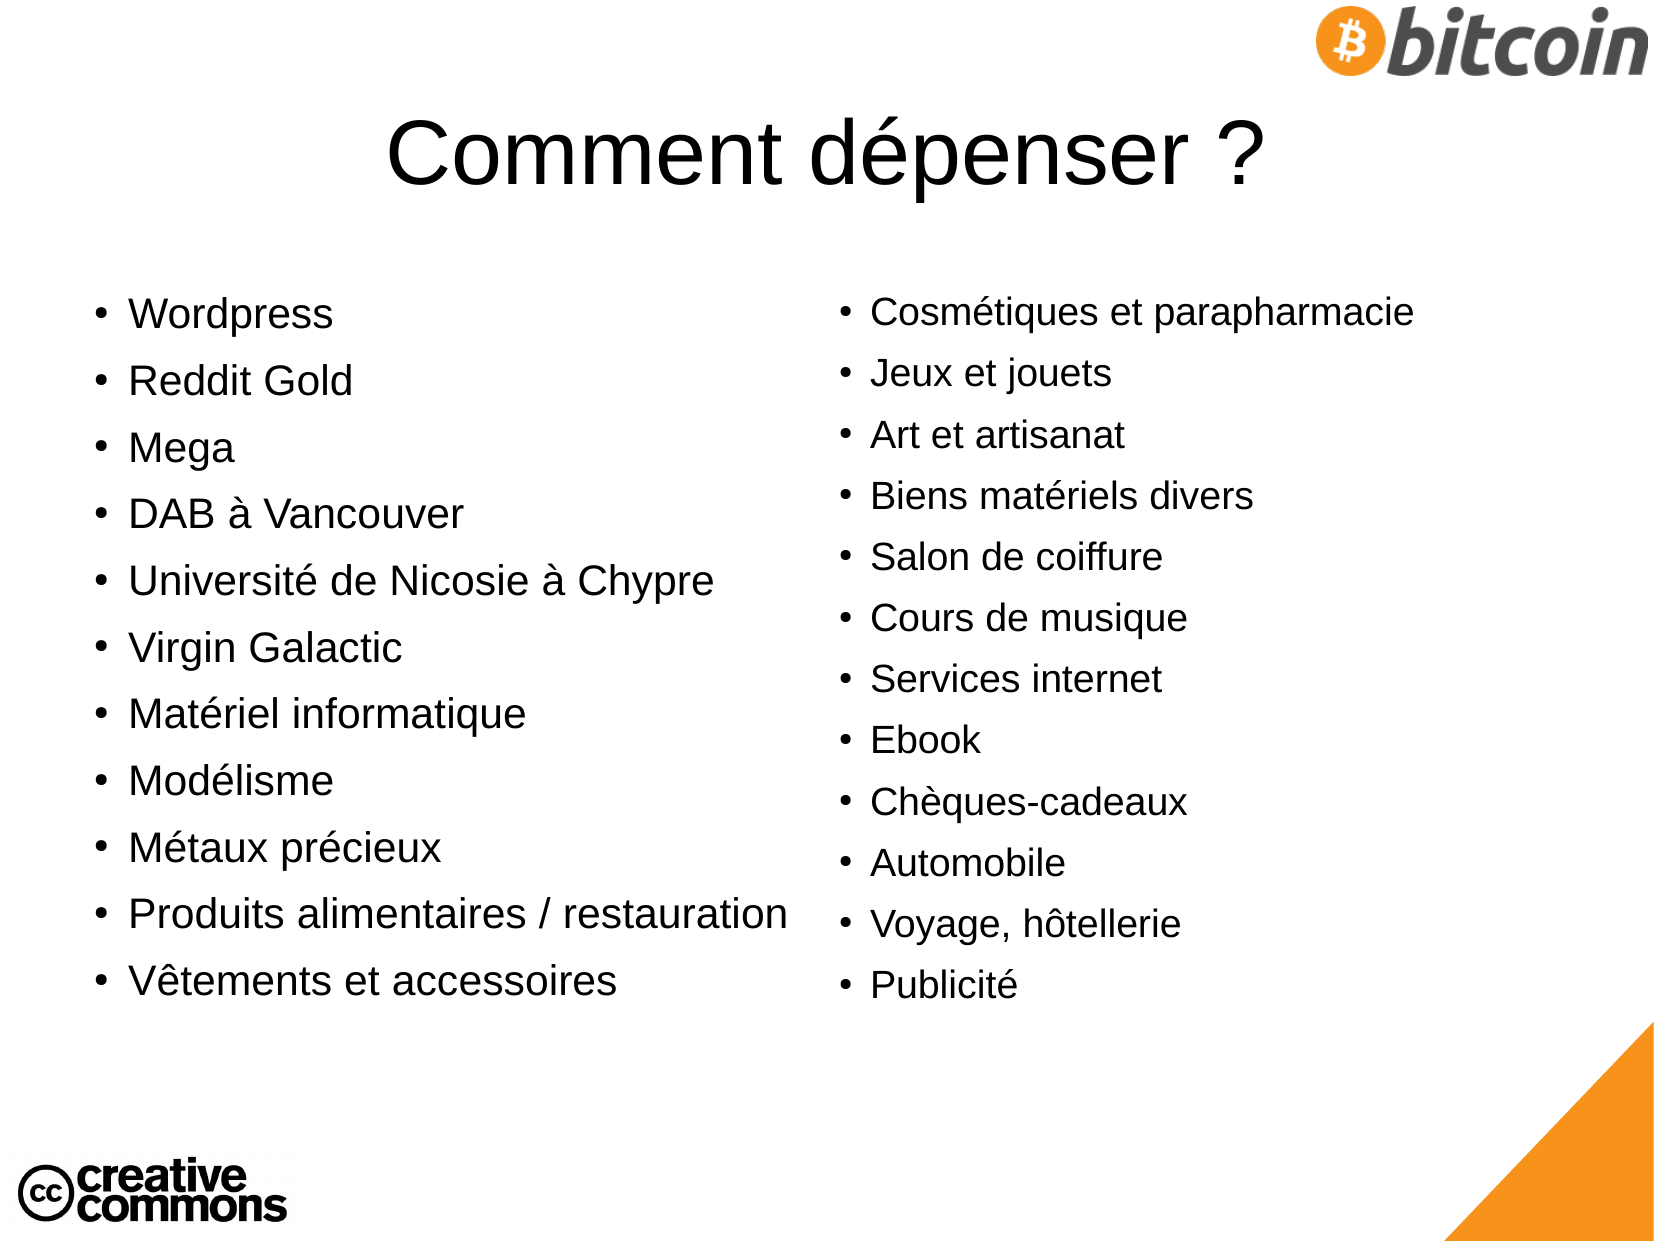

# Comment dépenser ?
Wordpress
Reddit Gold
Mega
DAB à Vancouver
Université de Nicosie à Chypre
Virgin Galactic
Matériel informatique
Modélisme
Métaux précieux
Produits alimentaires / restauration
Vêtements et accessoires
Cosmétiques et parapharmacie
Jeux et jouets
Art et artisanat
Biens matériels divers
Salon de coiffure
Cours de musique
Services internet
Ebook
Chèques-cadeaux
Automobile
Voyage, hôtellerie
Publicité